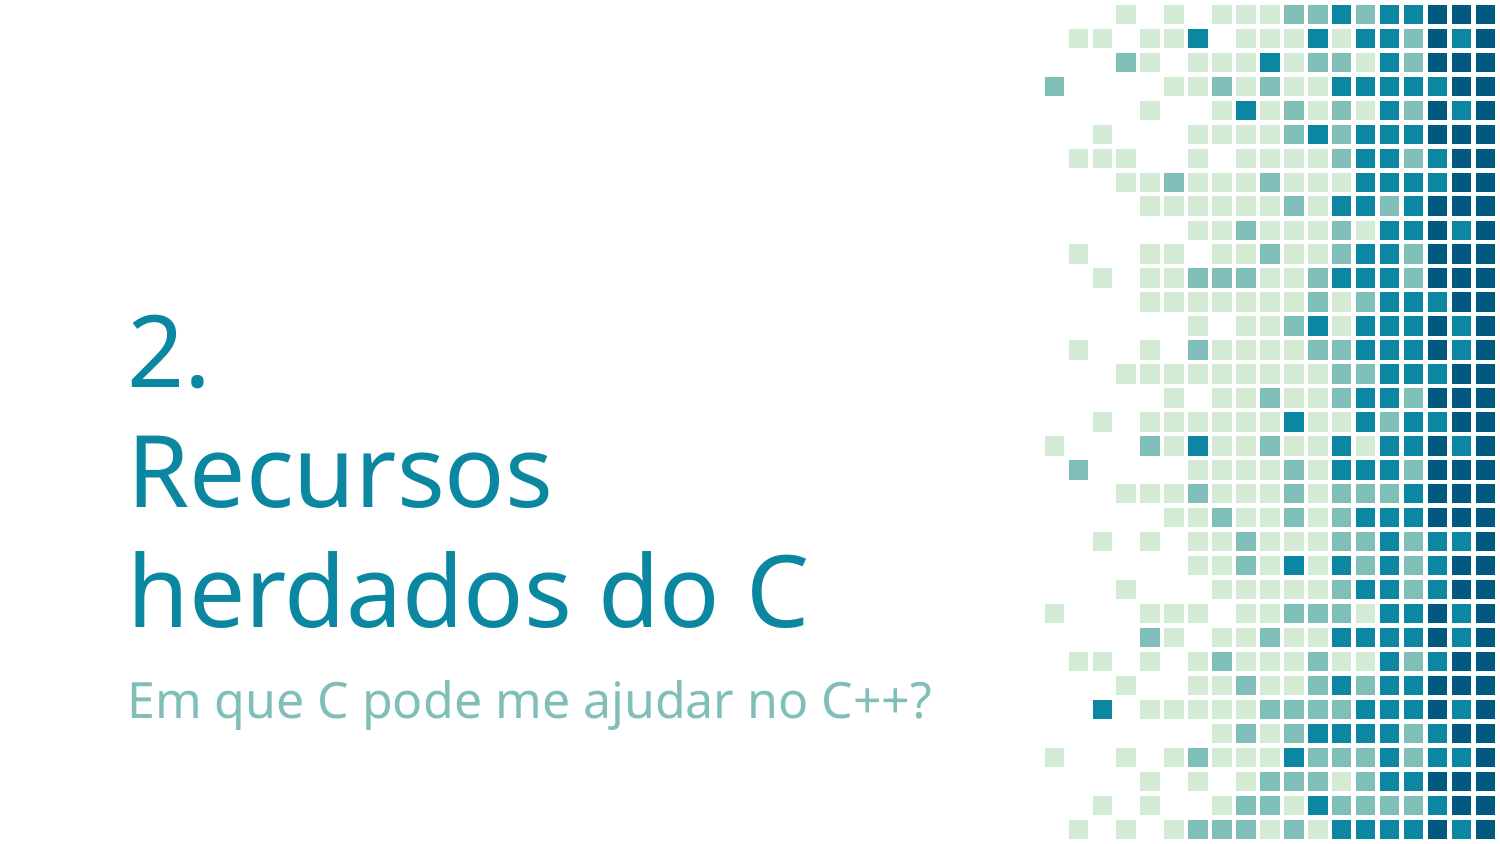

# 2. Recursos herdados do C
Em que C pode me ajudar no C++?